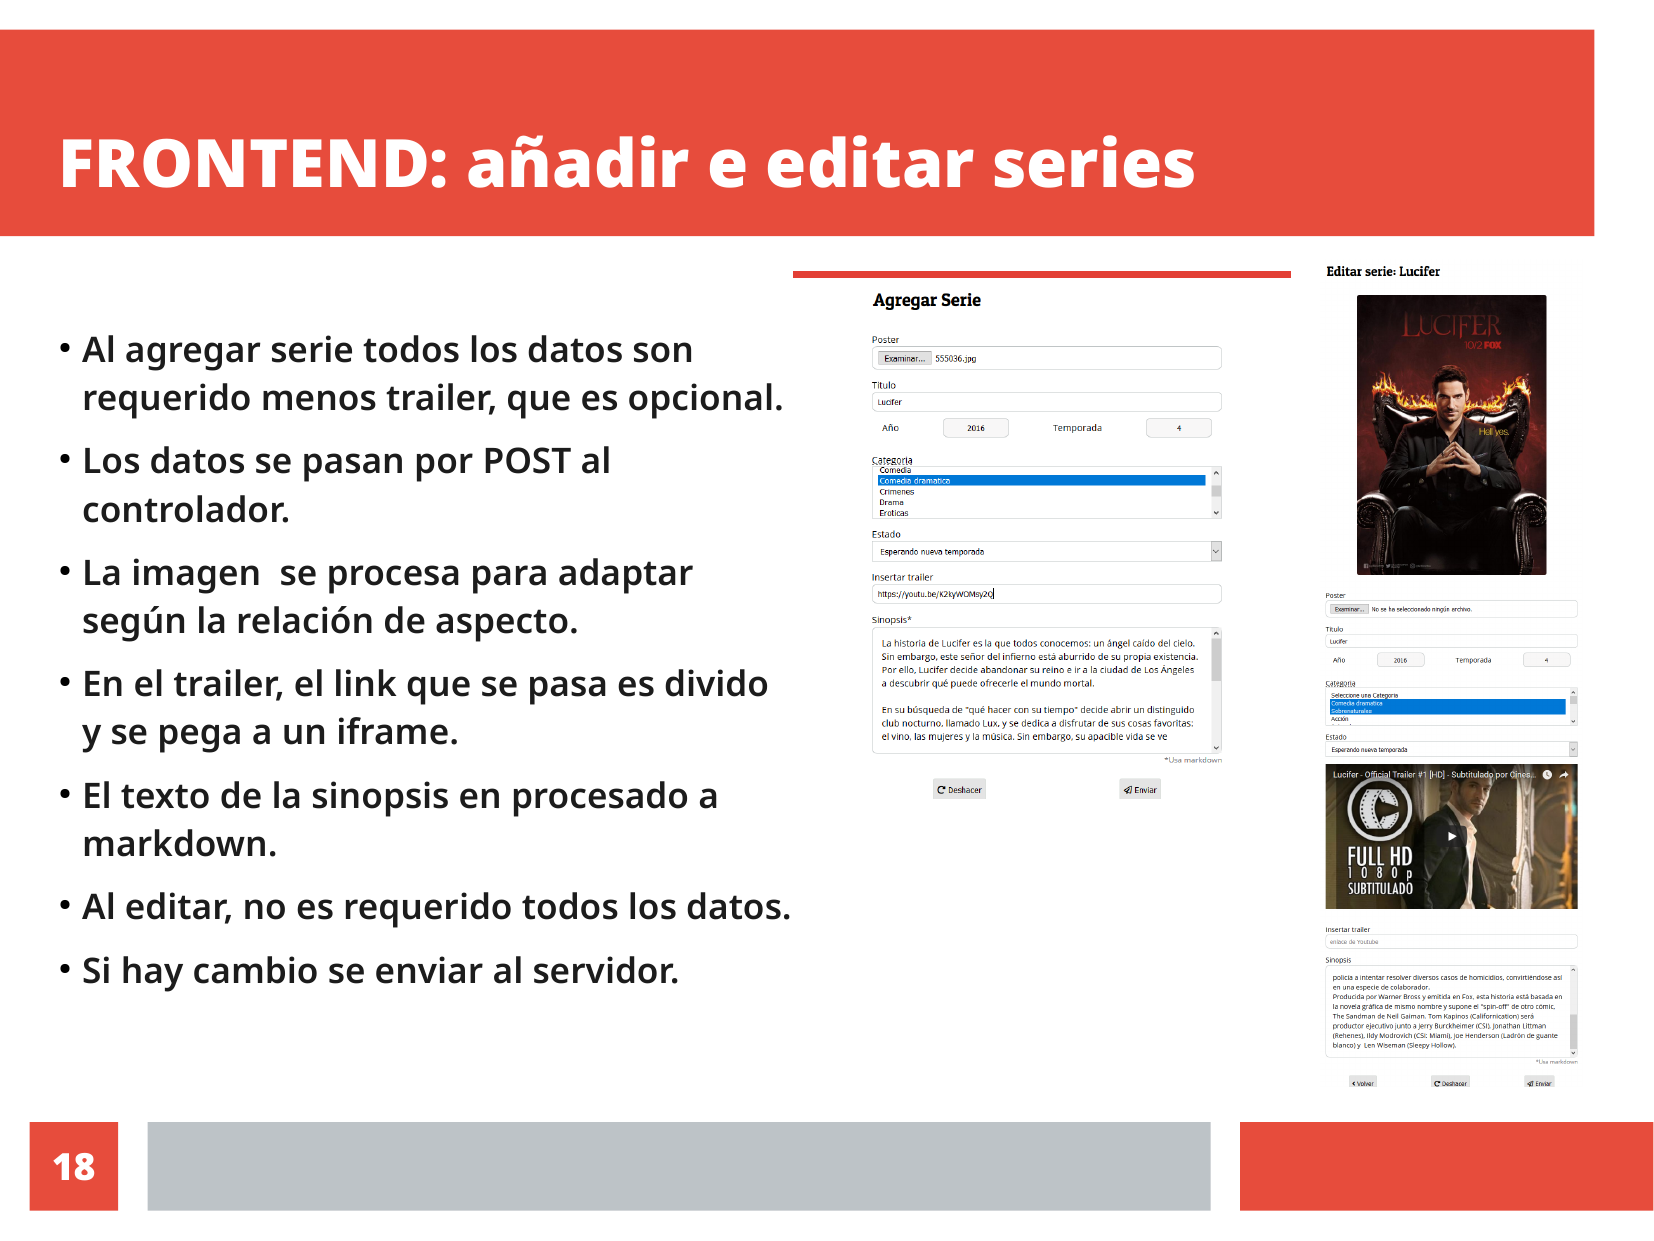

# FRONTEND: añadir e editar series
Al agregar serie todos los datos son requerido menos trailer, que es opcional.
Los datos se pasan por POST al controlador.
La imagen se procesa para adaptar según la relación de aspecto.
En el trailer, el link que se pasa es divido y se pega a un iframe.
El texto de la sinopsis en procesado a markdown.
Al editar, no es requerido todos los datos.
Si hay cambio se enviar al servidor.
18